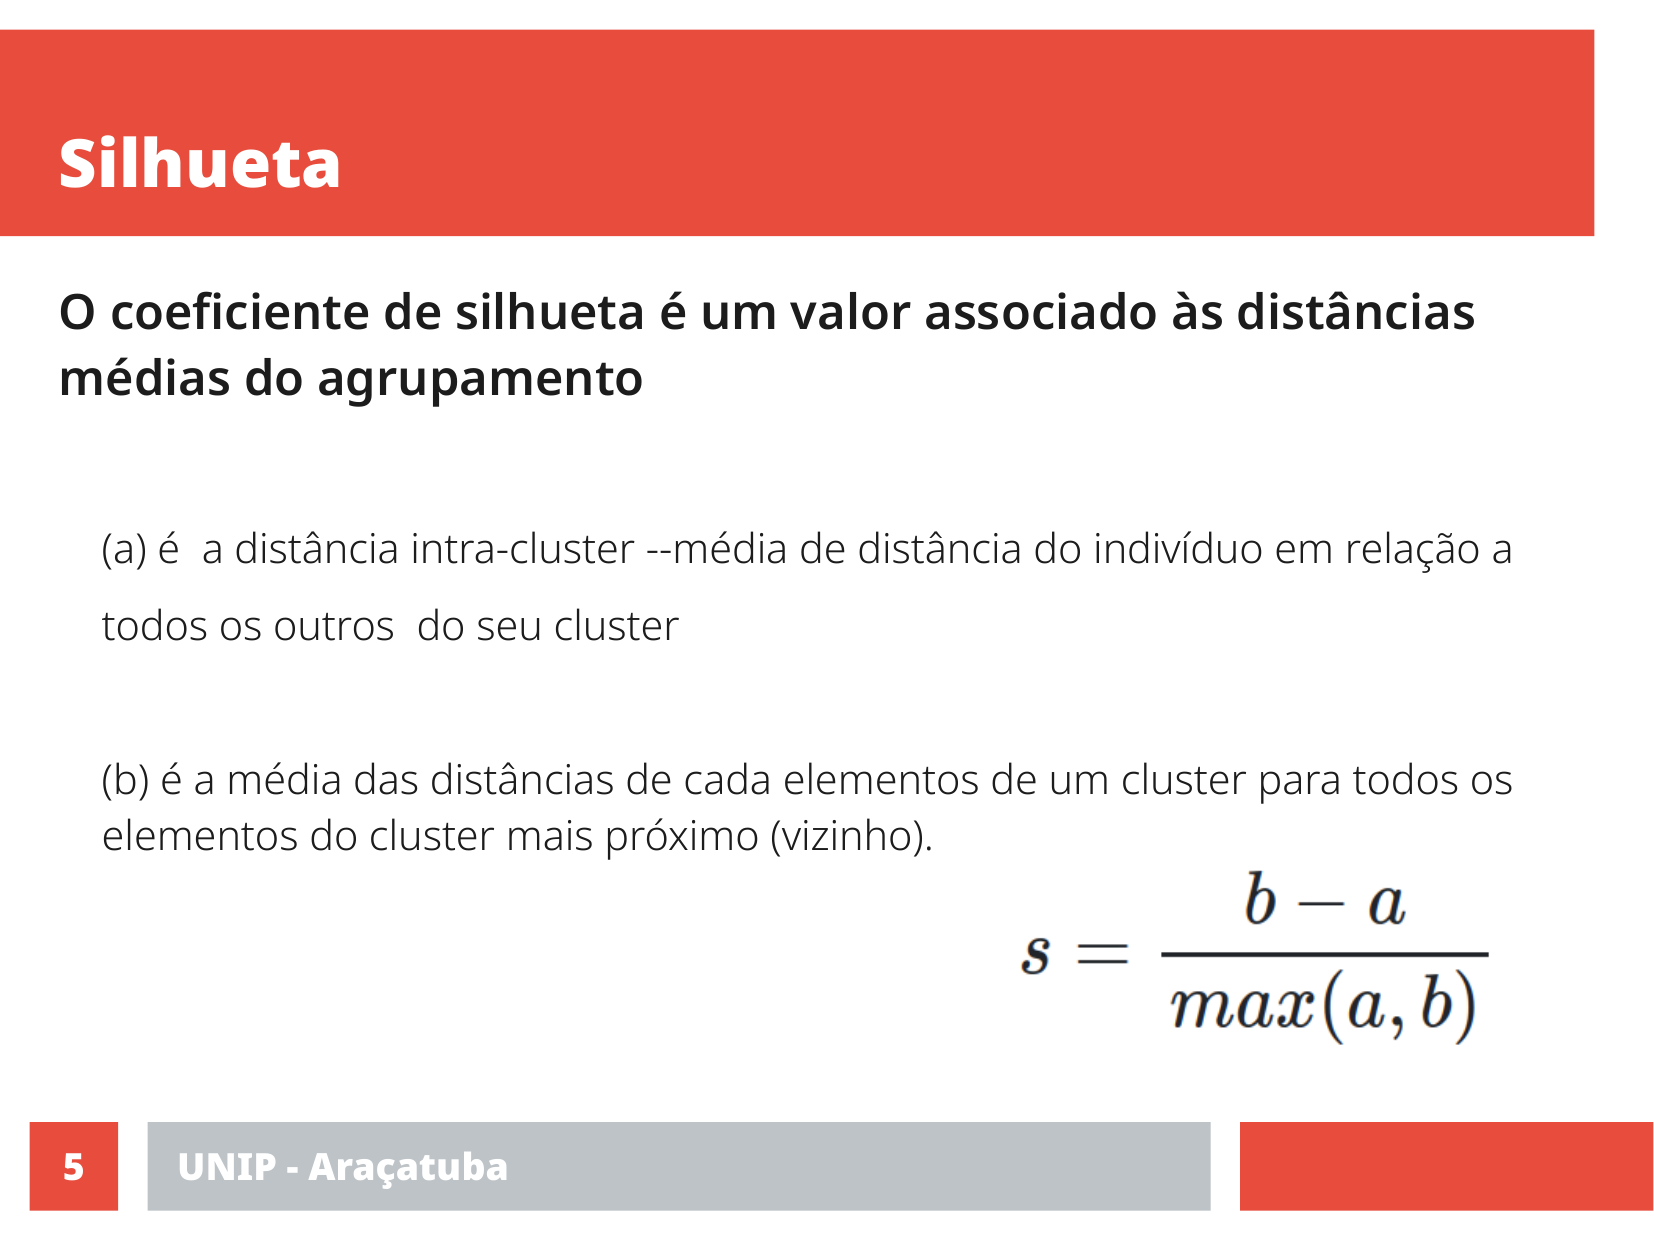

# Silhueta
O coeficiente de silhueta é um valor associado às distâncias médias do agrupamento
(a) é a distância intra-cluster --média de distância do indivíduo em relação a
todos os outros do seu cluster
(b) é a média das distâncias de cada elementos de um cluster para todos os elementos do cluster mais próximo (vizinho).
5
UNIP - Araçatuba